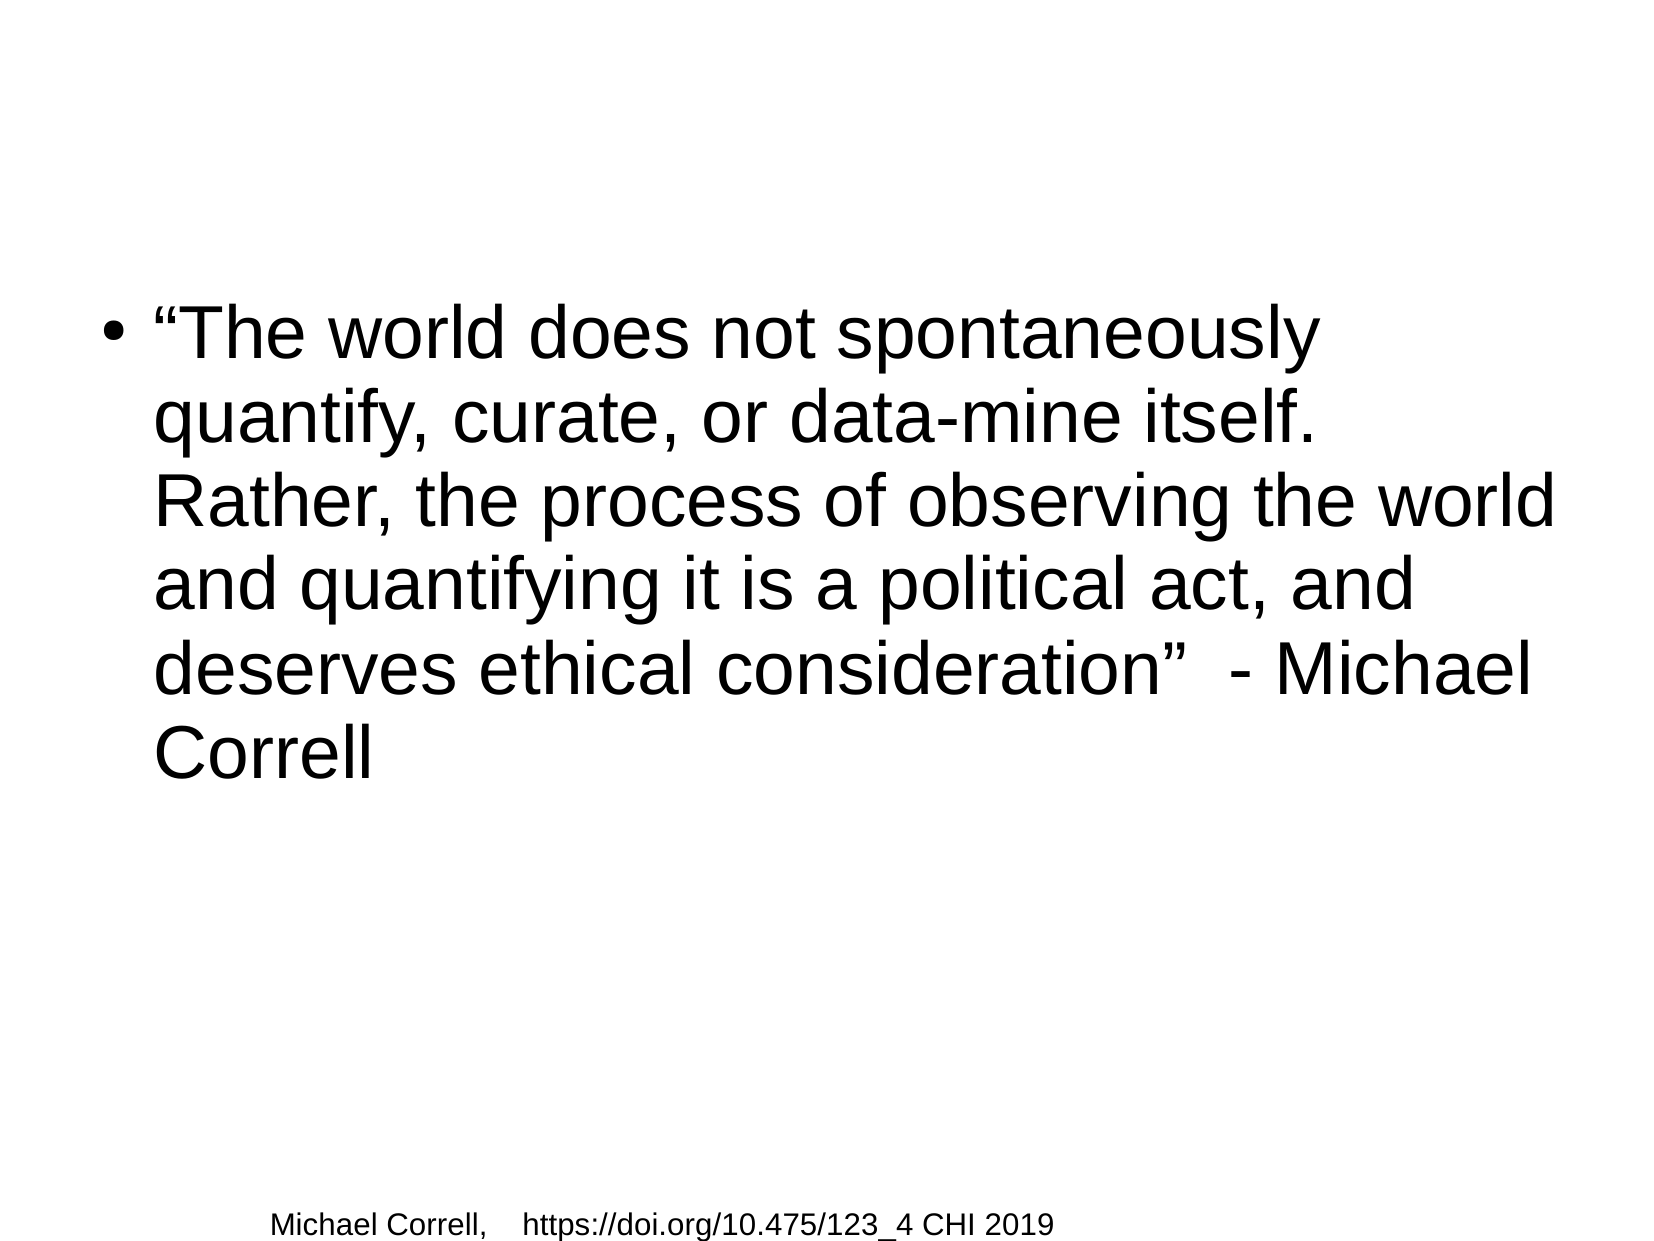

#
“The world does not spontaneously quantify, curate, or data-mine itself. Rather, the process of observing the world and quantifying it is a political act, and deserves ethical consideration” - Michael Correll
Michael Correll, https://doi.org/10.475/123_4 CHI 2019